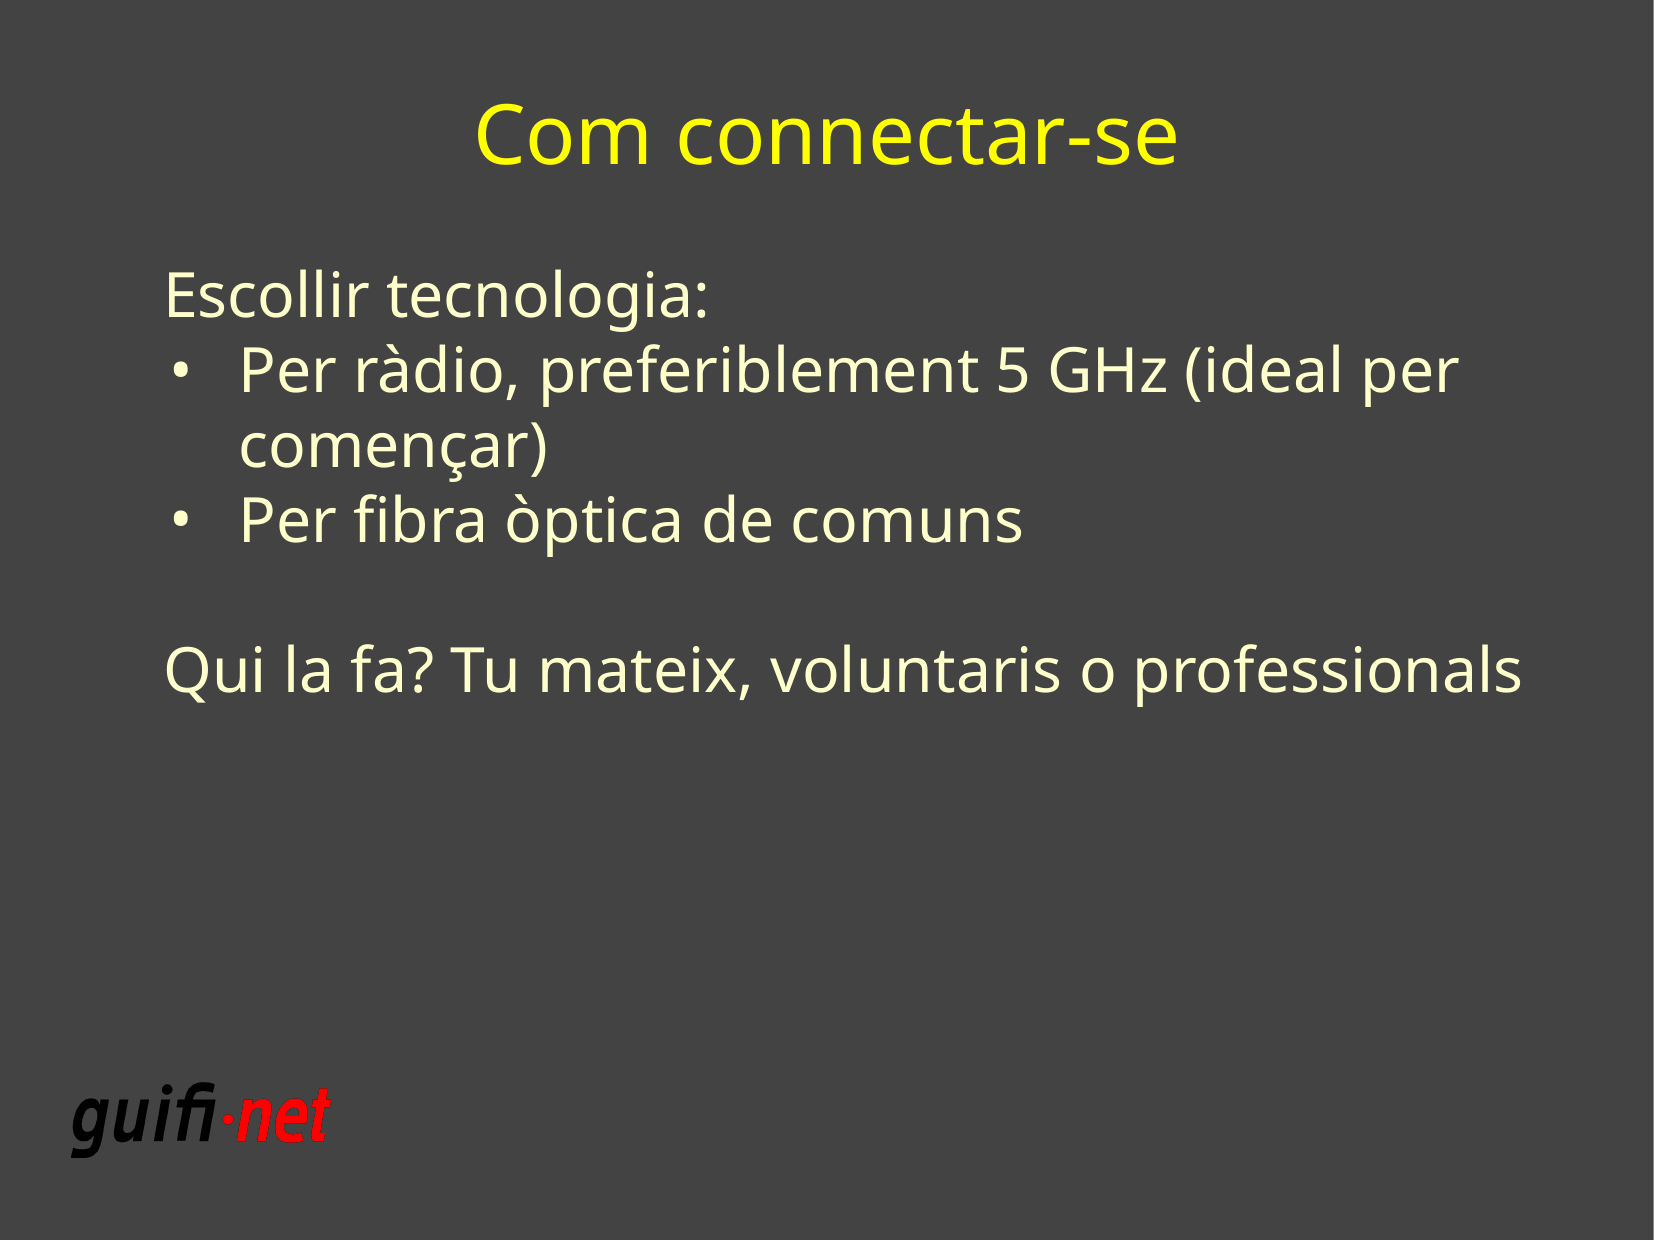

# Com connectar-se
Escollir tecnologia:
Per ràdio, preferiblement 5 GHz (ideal per començar)
Per fibra òptica de comuns
Qui la fa? Tu mateix, voluntaris o professionals